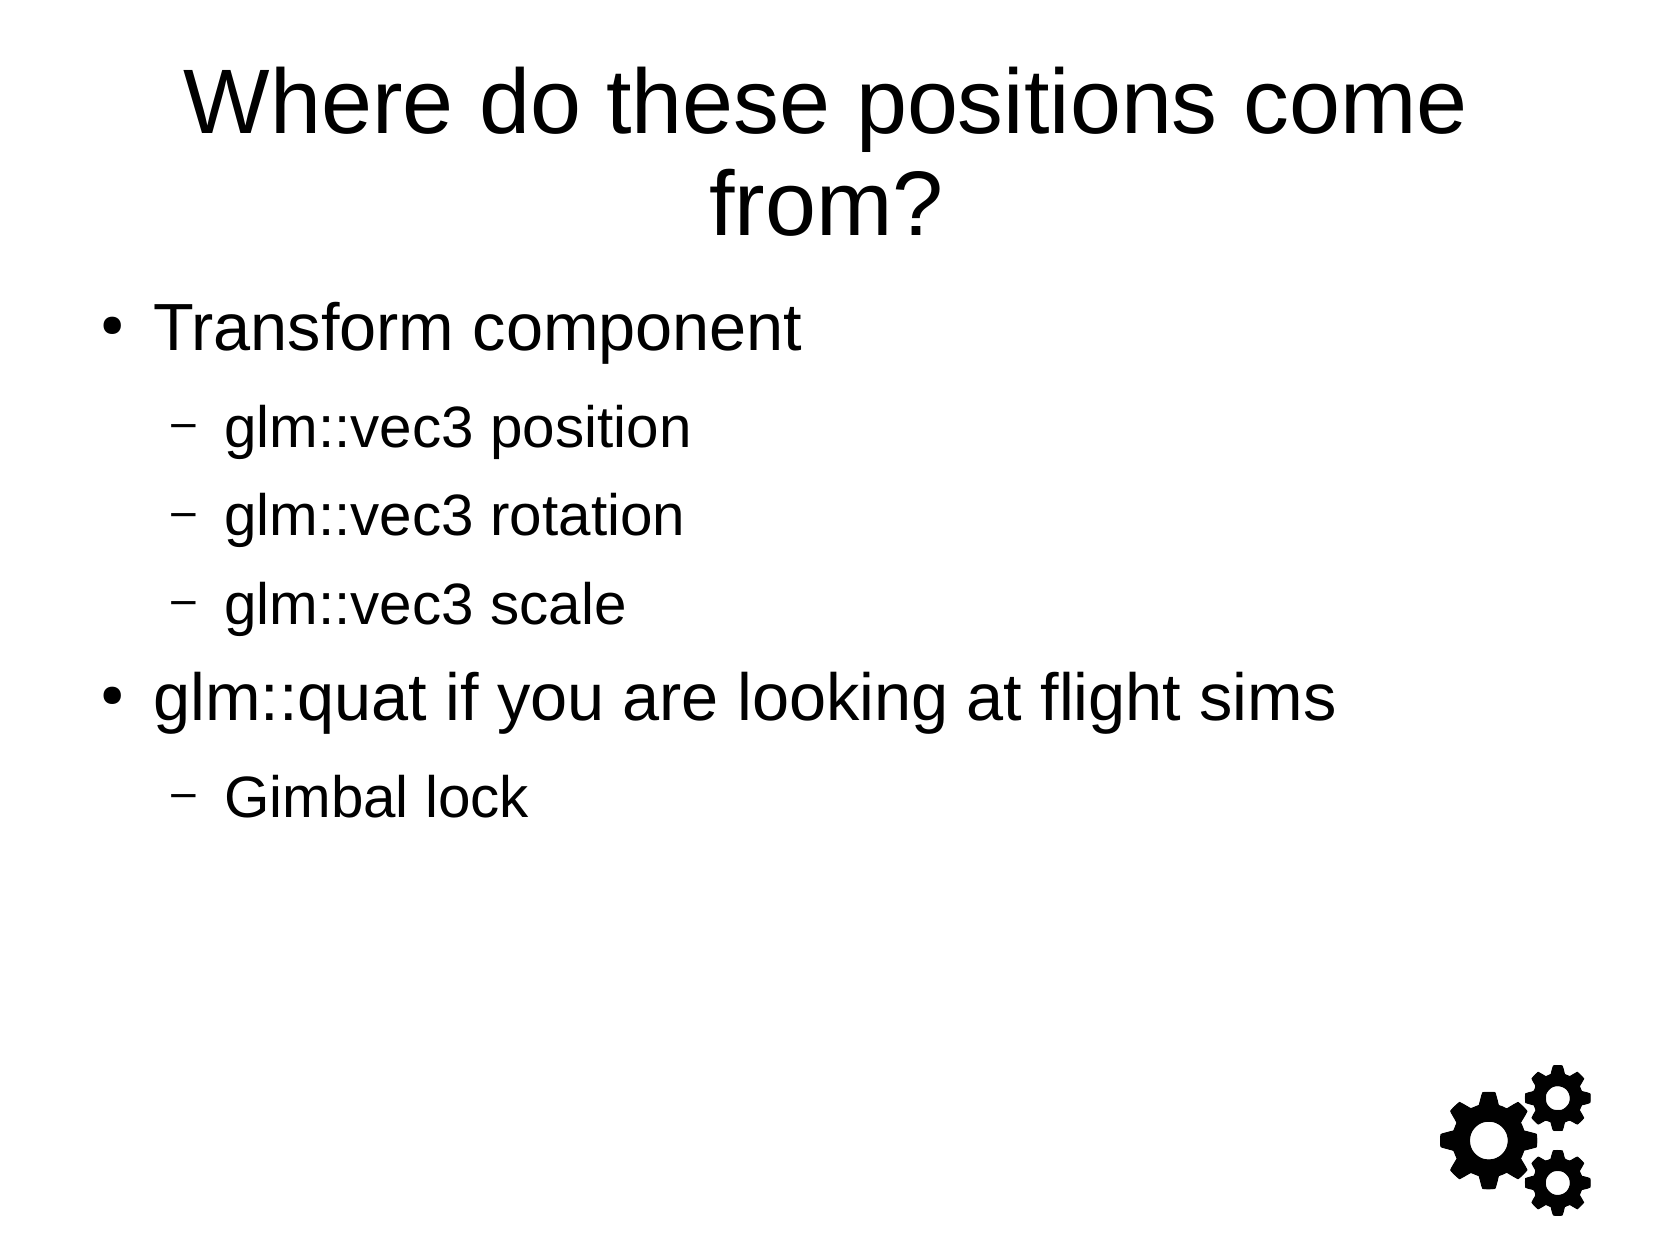

# Where do these positions come from?
Transform component
glm::vec3 position
glm::vec3 rotation
glm::vec3 scale
glm::quat if you are looking at flight sims
Gimbal lock